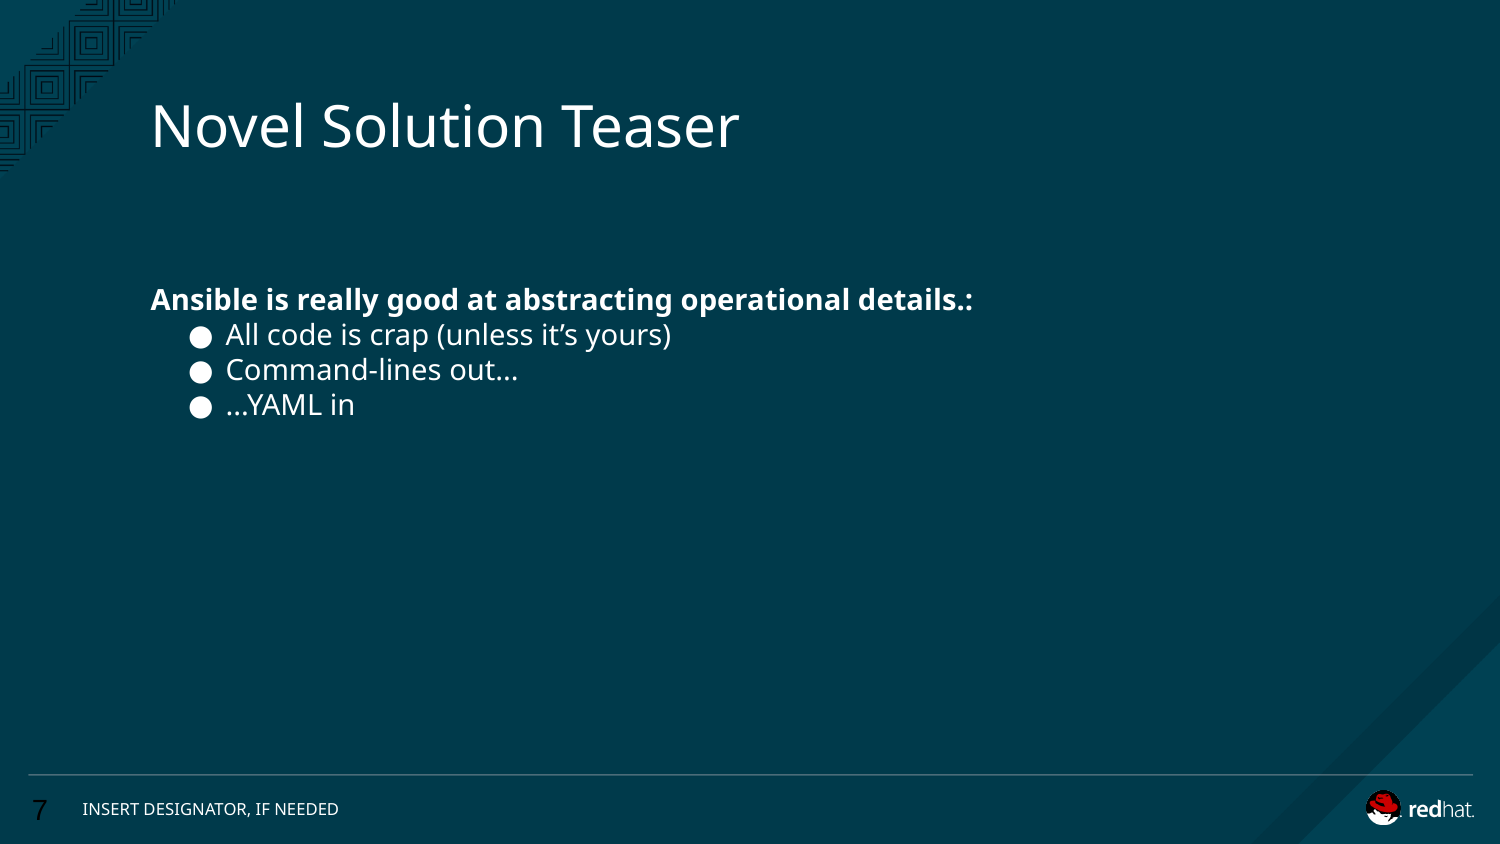

Novel Solution Teaser
# Ansible is really good at abstracting operational details.:
All code is crap (unless it’s yours)
Command-lines out...
...YAML in